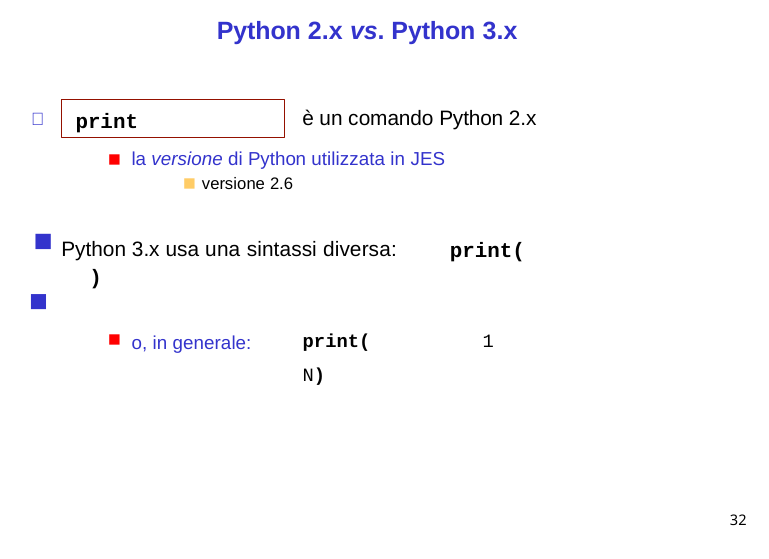

# Python 2.x vs. Python 3.x
print
è un comando Python 2.x

la versione di Python utilizzata in JES
versione 2.6
Python 3.x usa una sintassi diversa:	print(	)
o, in generale:	print(	1	N)
32